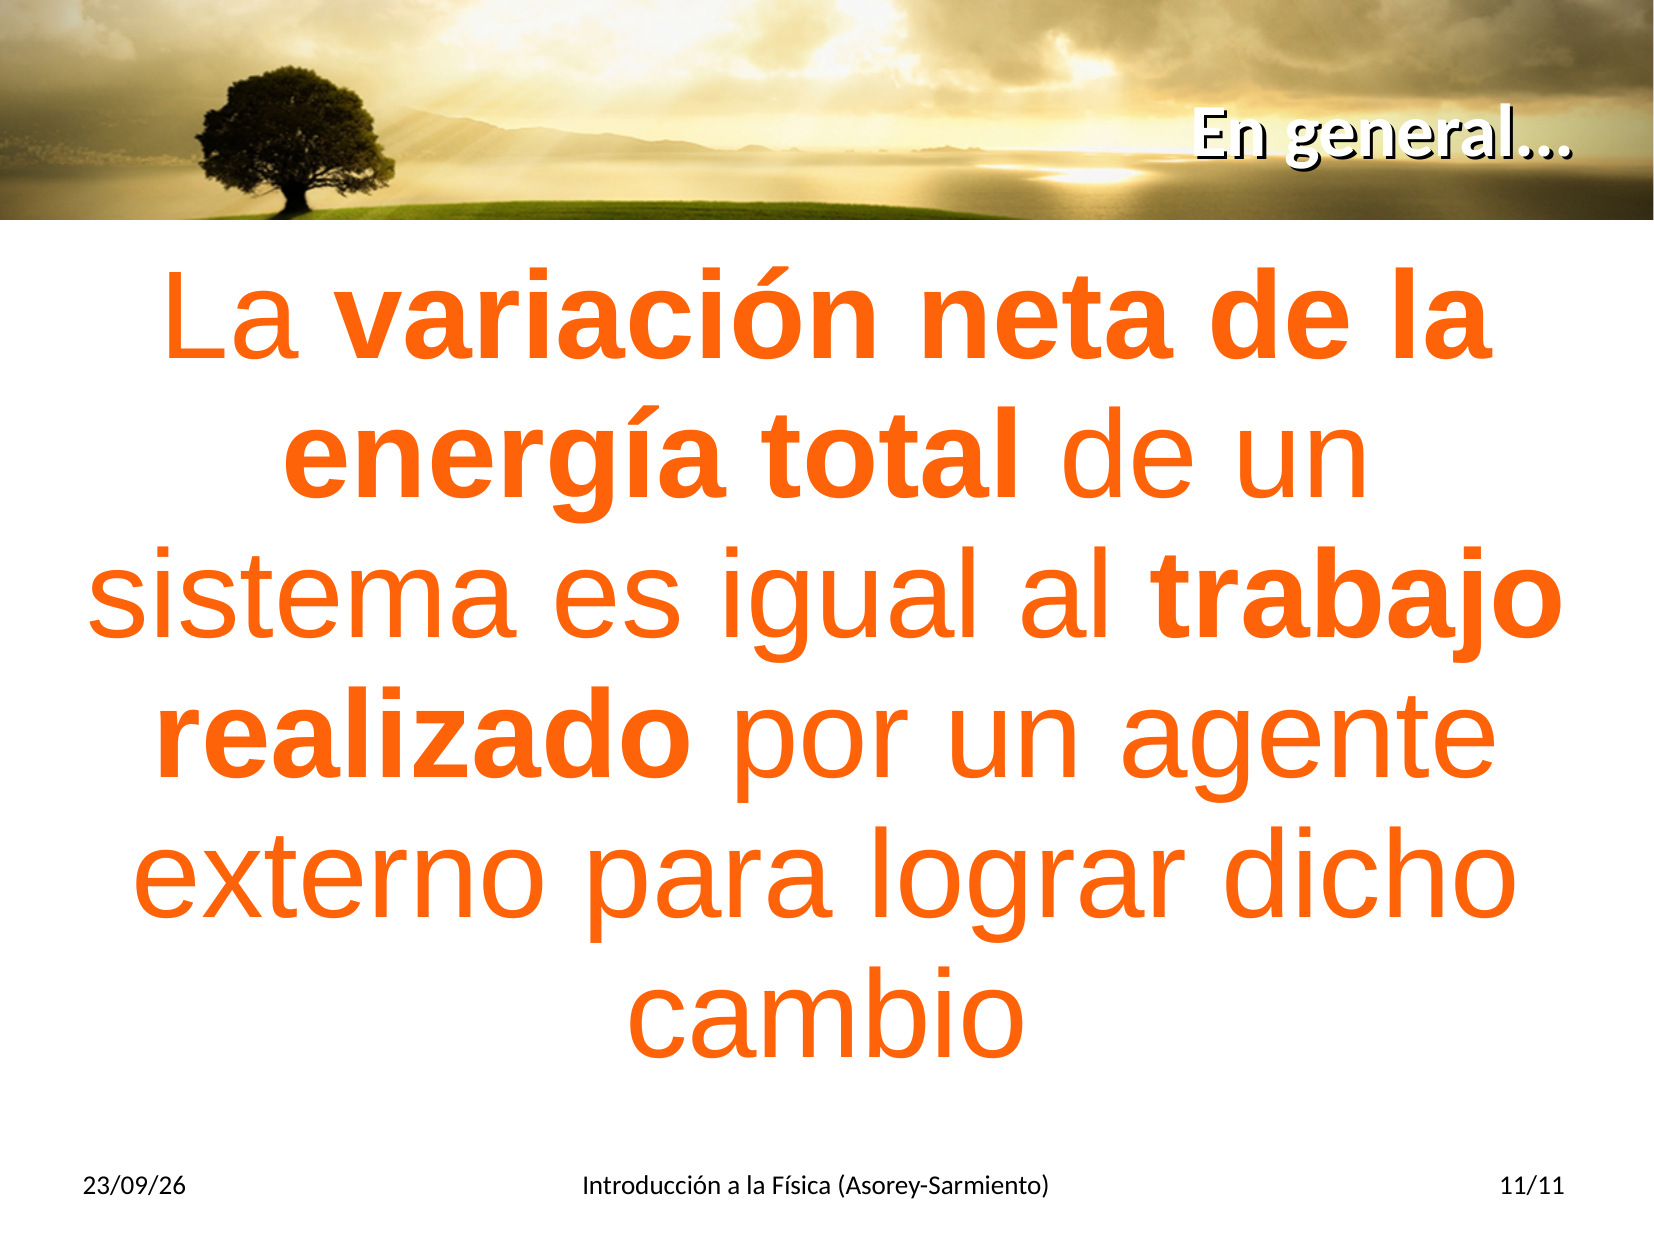

# En general...
La variación neta de la energía total de un sistema es igual al trabajo realizado por un agente externo para lograr dicho cambio
Introducción a la Física (Asorey-Sarmiento)
11